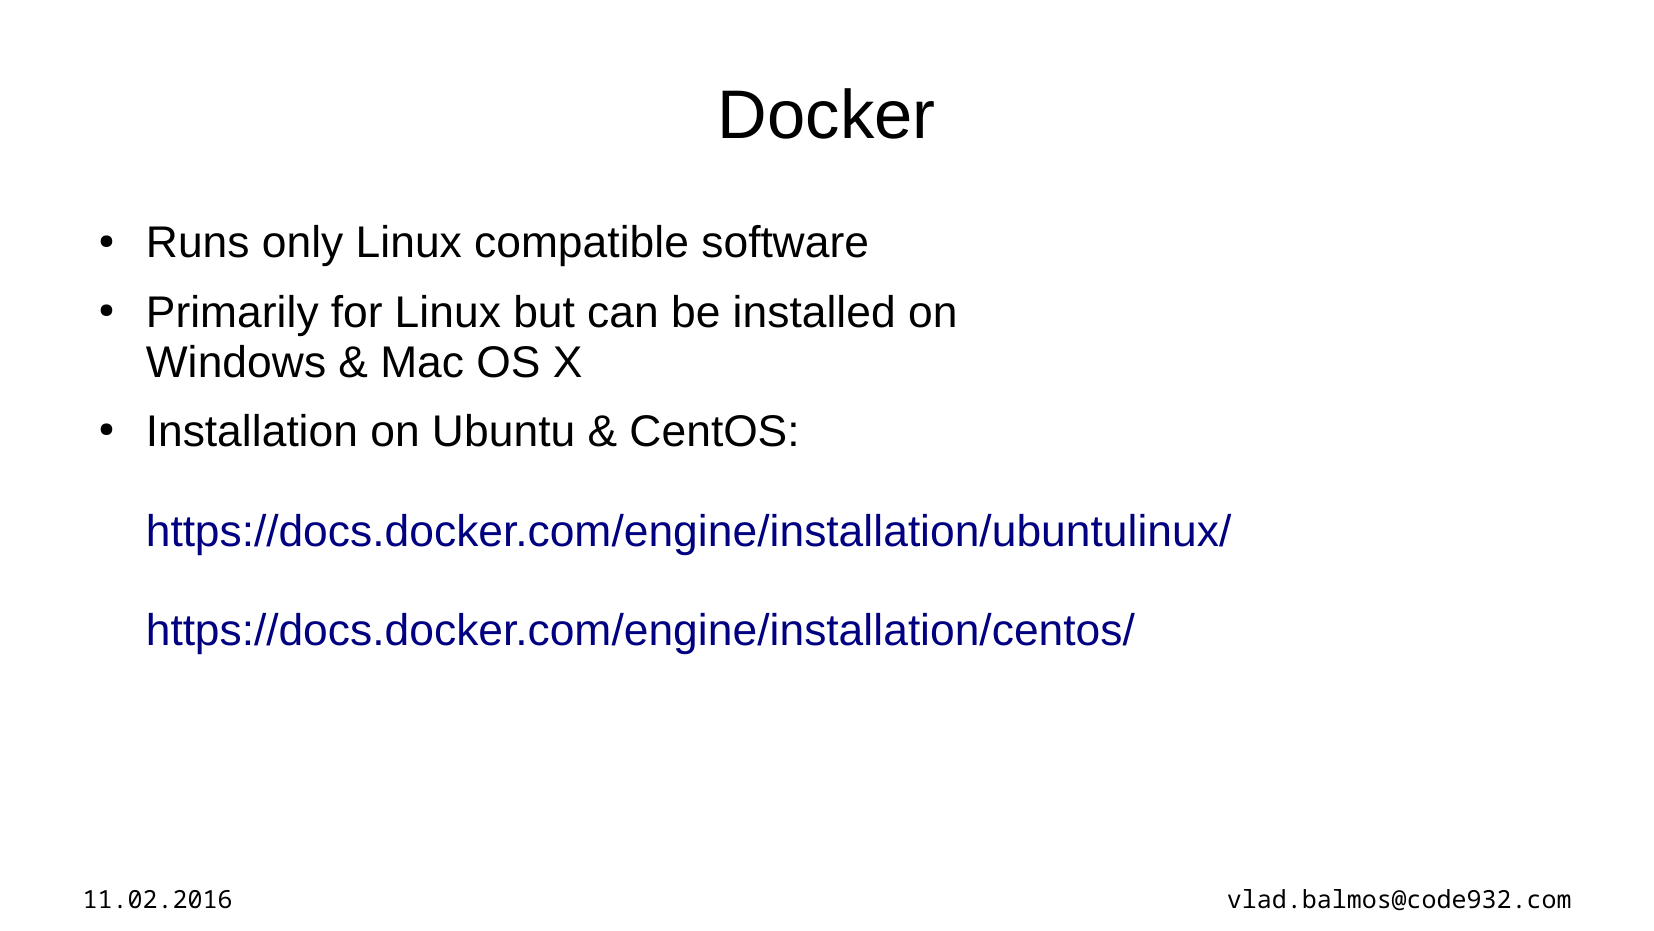

# Docker
Runs only Linux compatible software
Primarily for Linux but can be installed on
Windows & Mac OS X
Installation on Ubuntu & CentOS:
https://docs.docker.com/engine/installation/ubuntulinux/
https://docs.docker.com/engine/installation/centos/
11.02.2016
vlad.balmos@code932.com